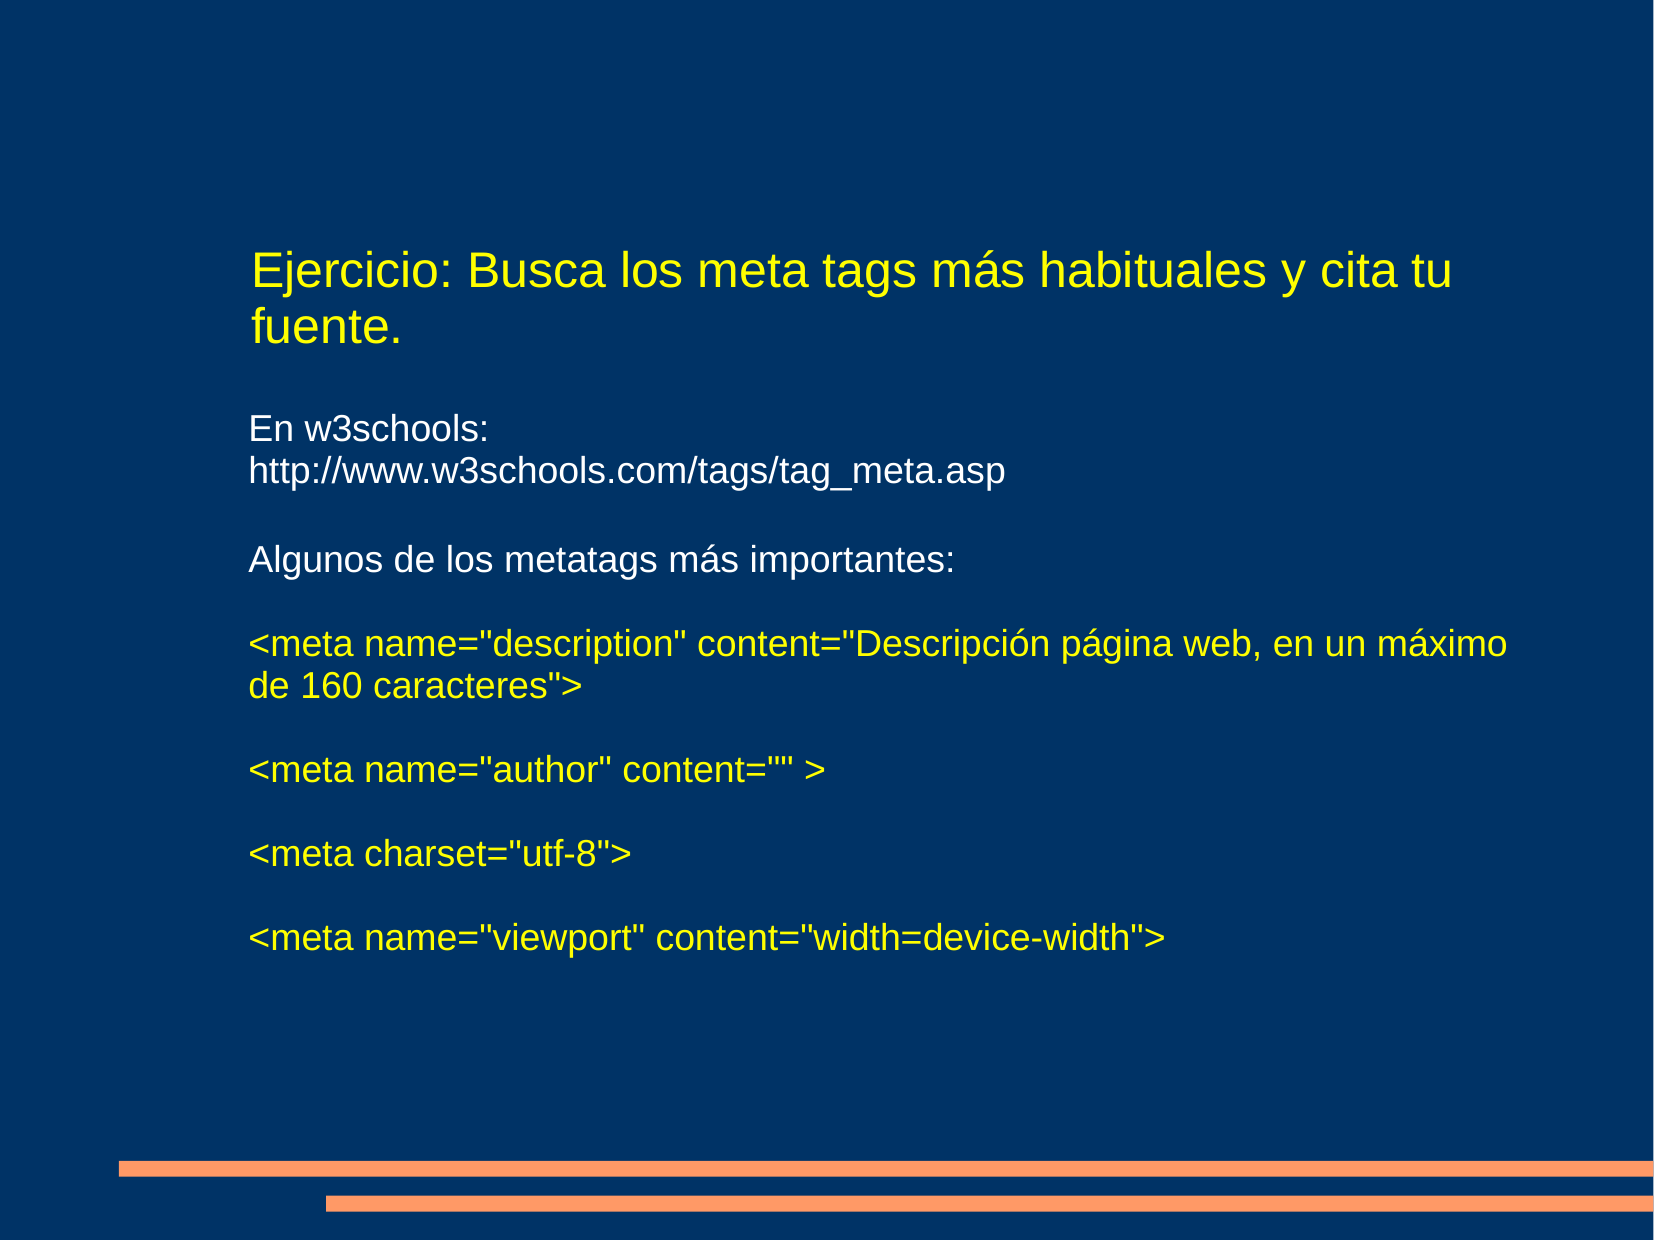

Ejercicio: Busca los meta tags más habituales y cita tu fuente.
En w3schools:
http://www.w3schools.com/tags/tag_meta.asp
Algunos de los metatags más importantes:
<meta name="description" content="Descripción página web, en un máximo de 160 caracteres">
<meta name="author" content="" >
<meta charset="utf-8">
<meta name="viewport" content="width=device-width">